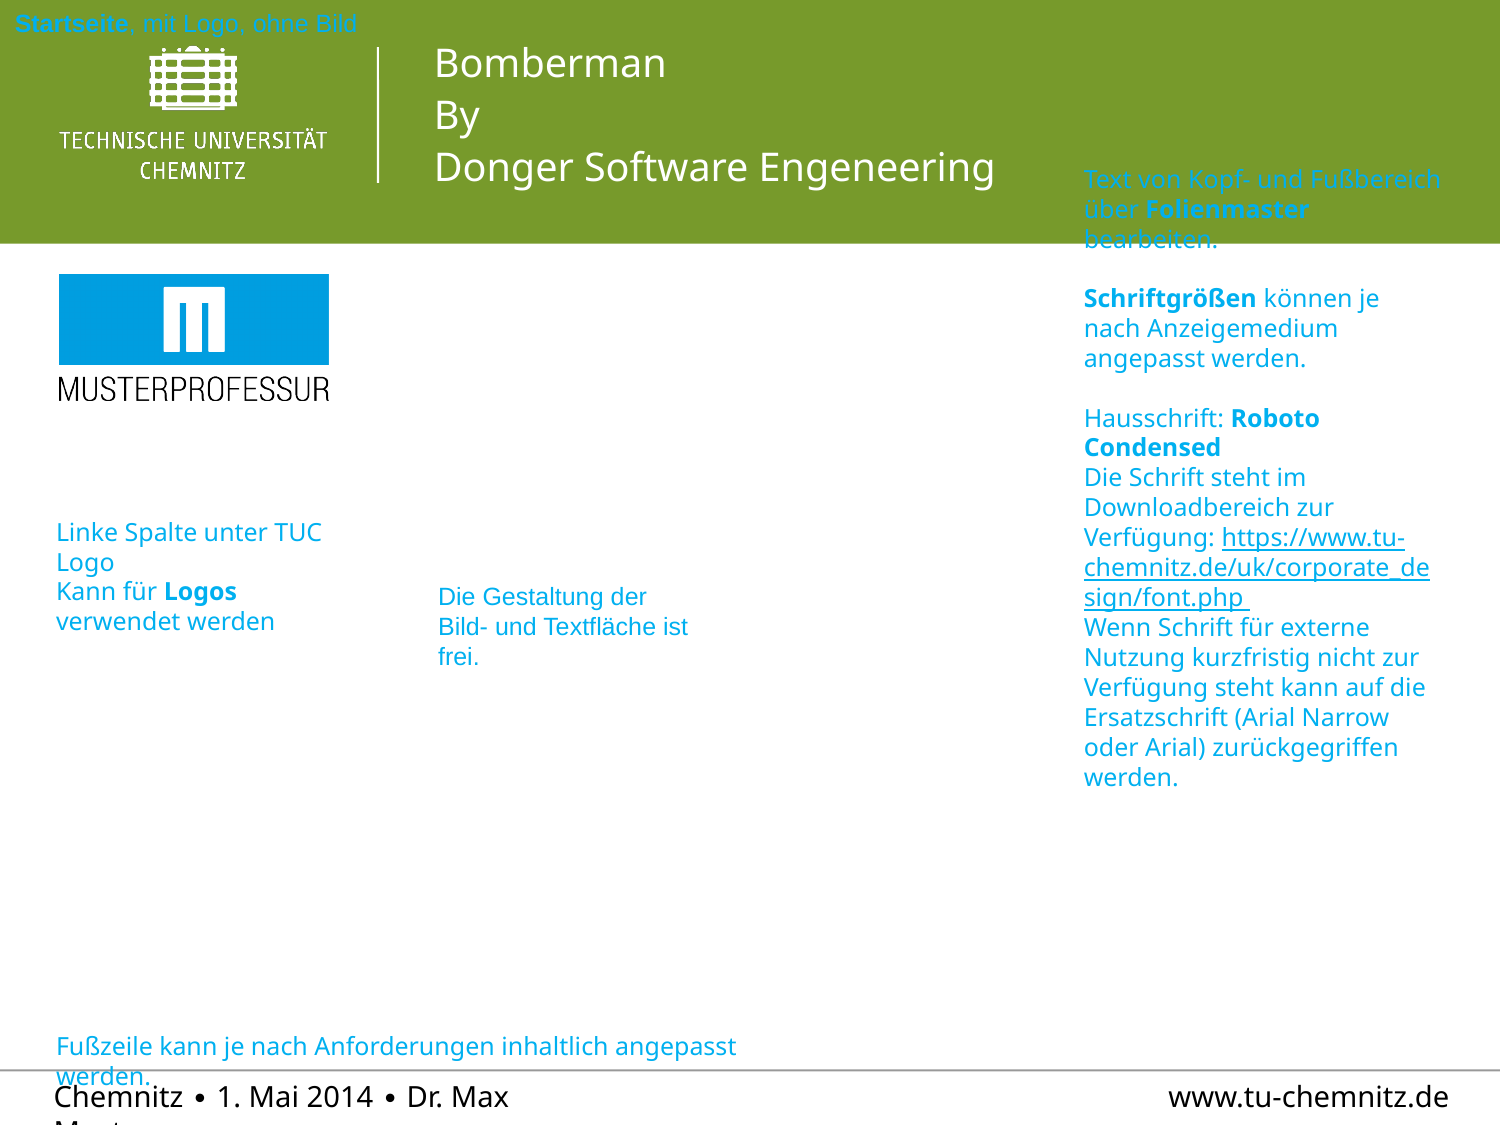

Startseite, mit Logo, ohne Bild
Text von Kopf- und Fußbereich über Folienmaster bearbeiten.
#
Schriftgrößen können je nach Anzeigemedium angepasst werden.
Hausschrift: Roboto Condensed
Die Schrift steht im Downloadbereich zur Verfügung: https://www.tu-chemnitz.de/uk/corporate_design/font.php
Wenn Schrift für externe Nutzung kurzfristig nicht zur Verfügung steht kann auf die Ersatzschrift (Arial Narrow oder Arial) zurückgegriffen werden.
Linke Spalte unter TUC Logo
Kann für Logos verwendet werden
Die Gestaltung der Bild- und Textfläche ist frei.
Fußzeile kann je nach Anforderungen inhaltlich angepasst werden.